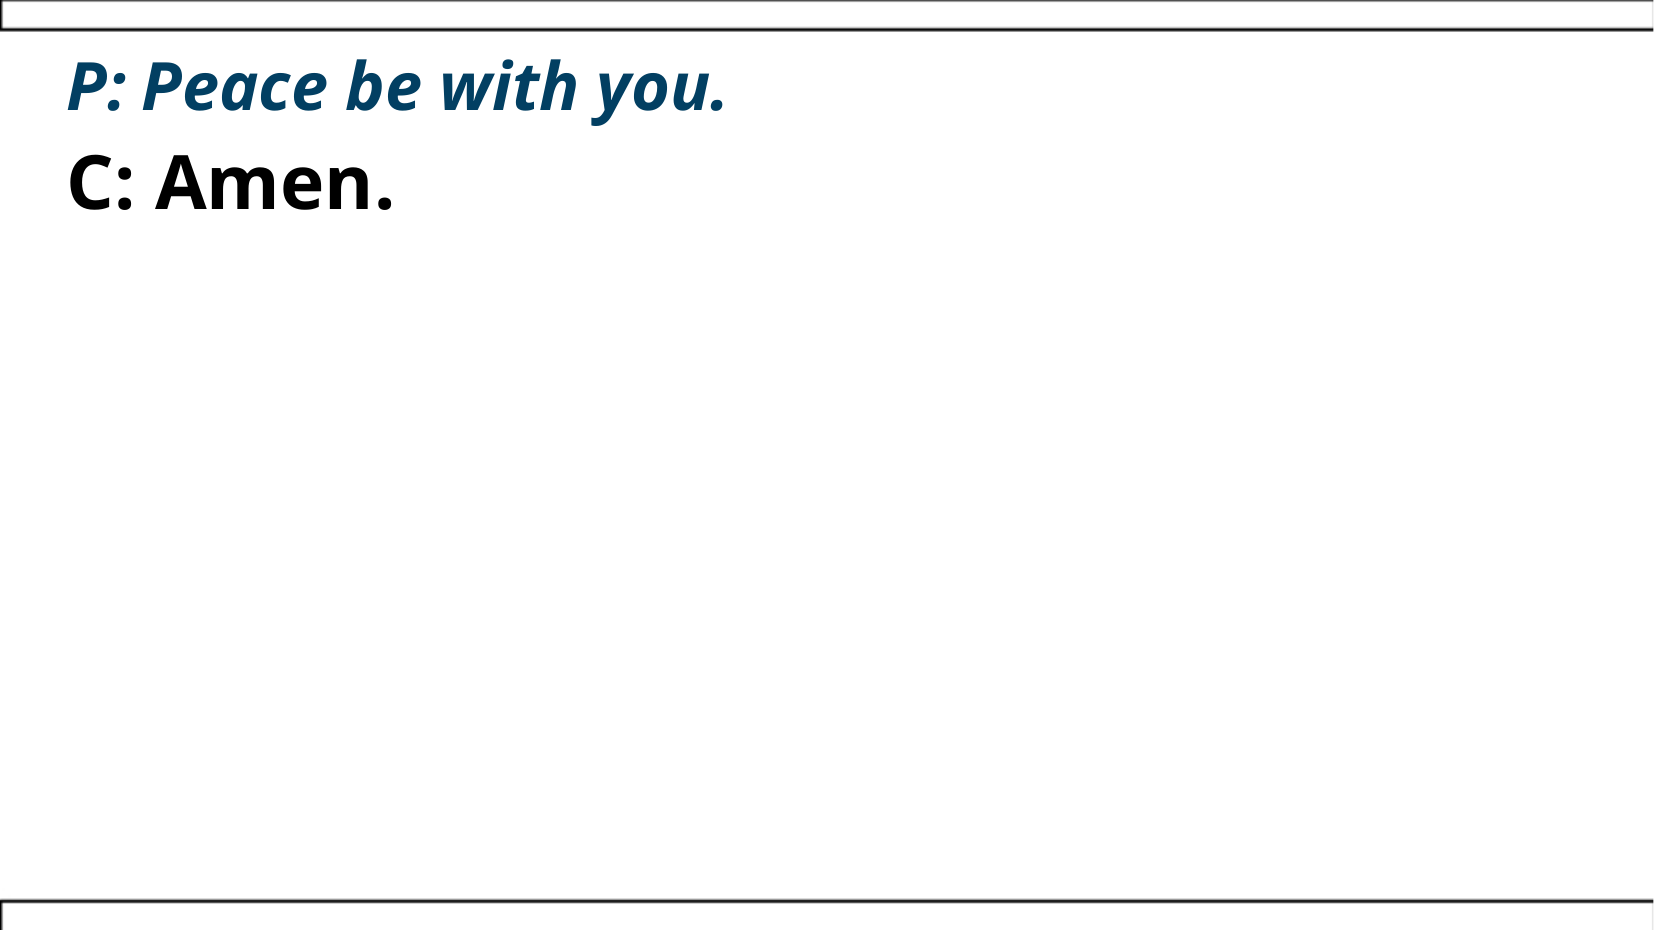

P:	Peace be with you.
C: Amen.